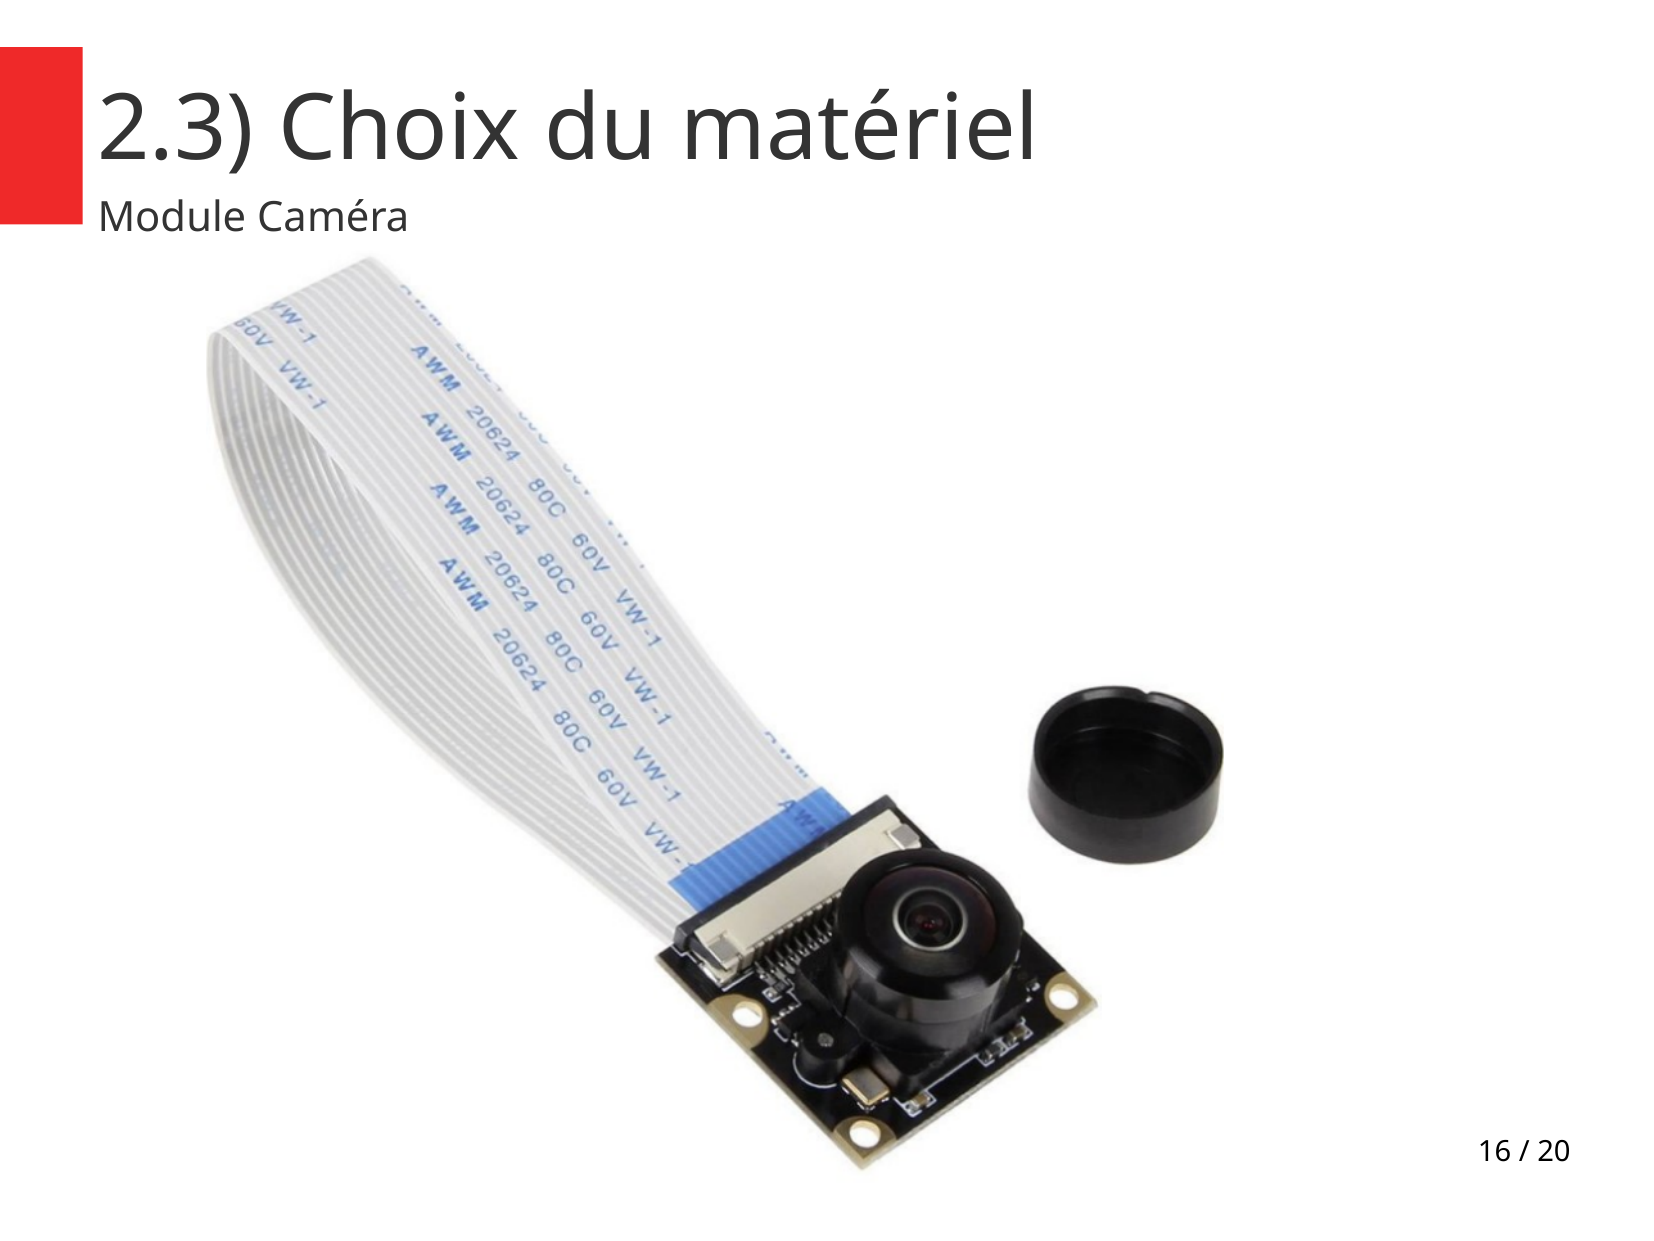

2.3) Choix du matériel
Module Caméra
16